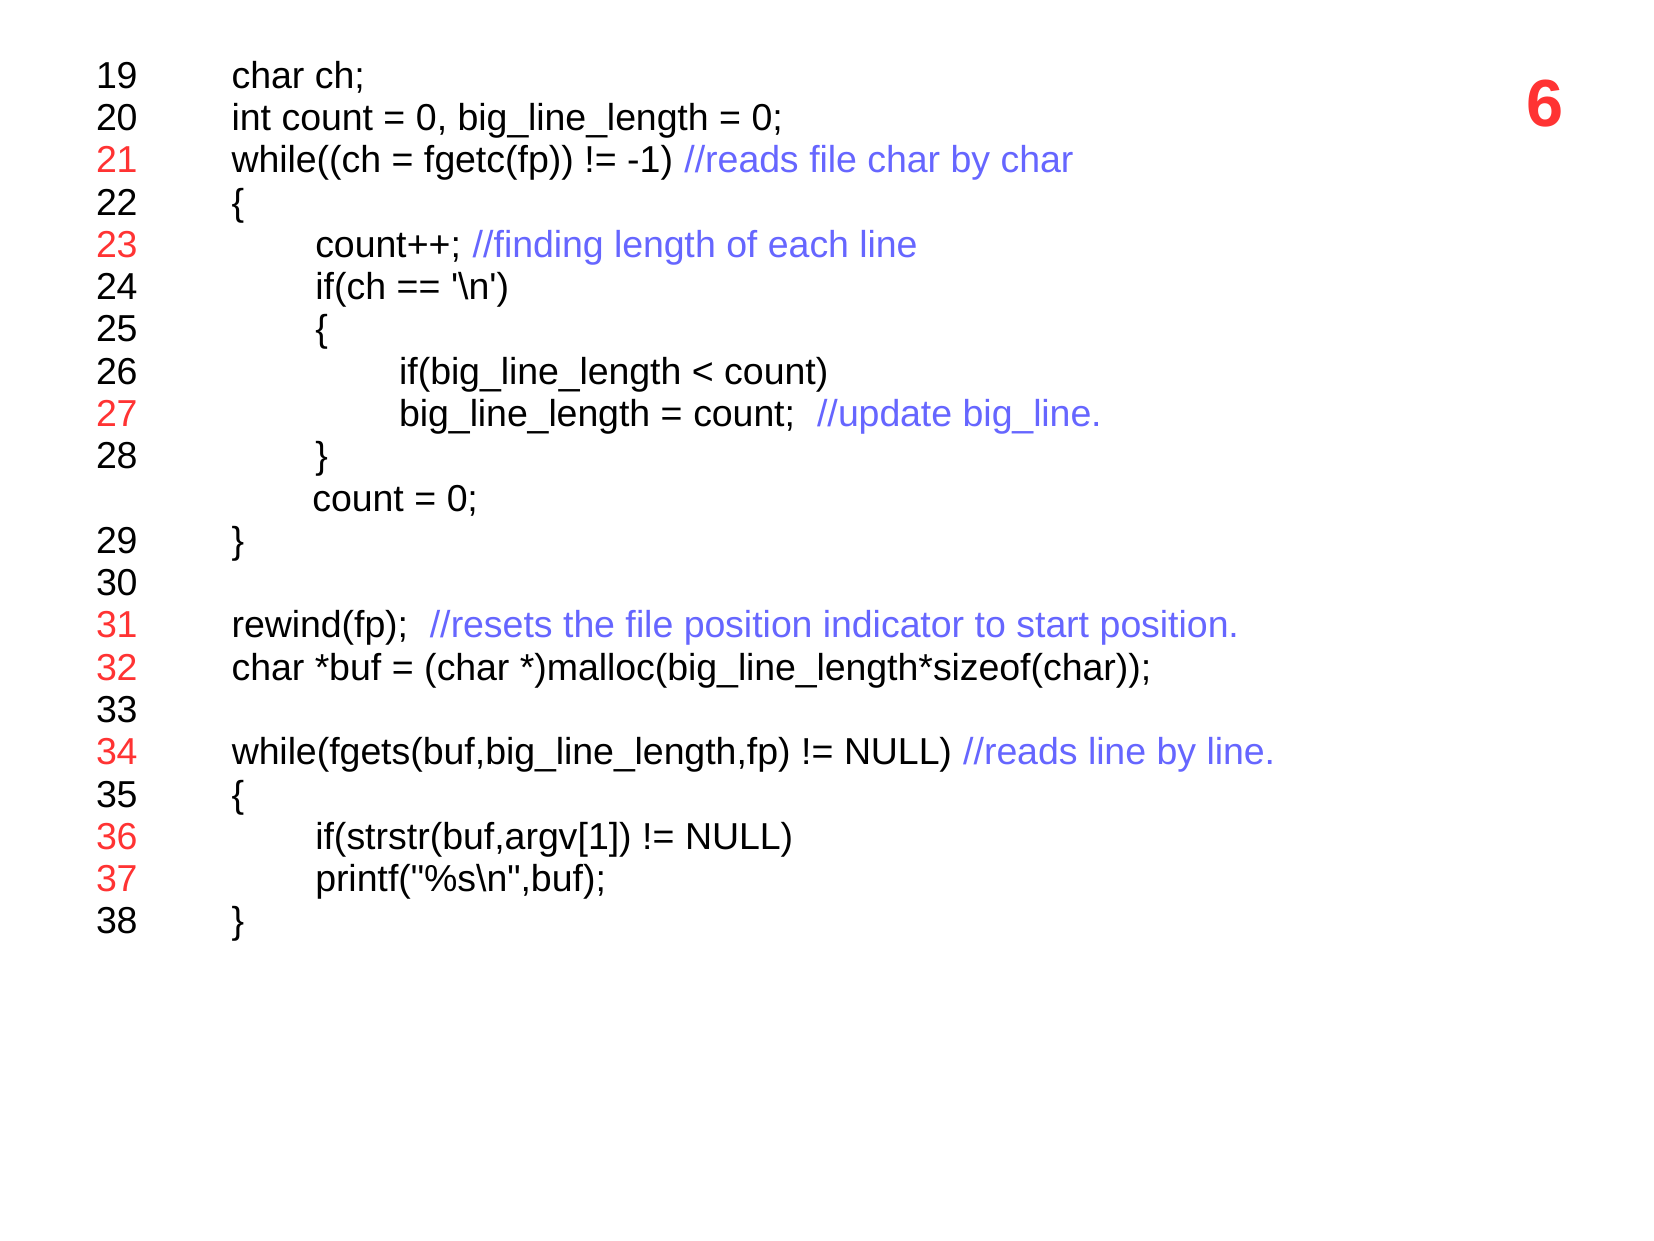

19 char ch;
 20 int count = 0, big_line_length = 0;
 21 while((ch = fgetc(fp)) != -1) //reads file char by char
 22 {
 23 count++; //finding length of each line
 24 if(ch == '\n')
 25 {
 26 if(big_line_length < count)
 27 big_line_length = count; //update big_line.
 28 }
count = 0;
 29 }
 30
 31 rewind(fp); //resets the file position indicator to start position.
 32 char *buf = (char *)malloc(big_line_length*sizeof(char));
 33
 34 while(fgets(buf,big_line_length,fp) != NULL) //reads line by line.
 35 {
 36 if(strstr(buf,argv[1]) != NULL)
 37 printf("%s\n",buf);
 38 }
6